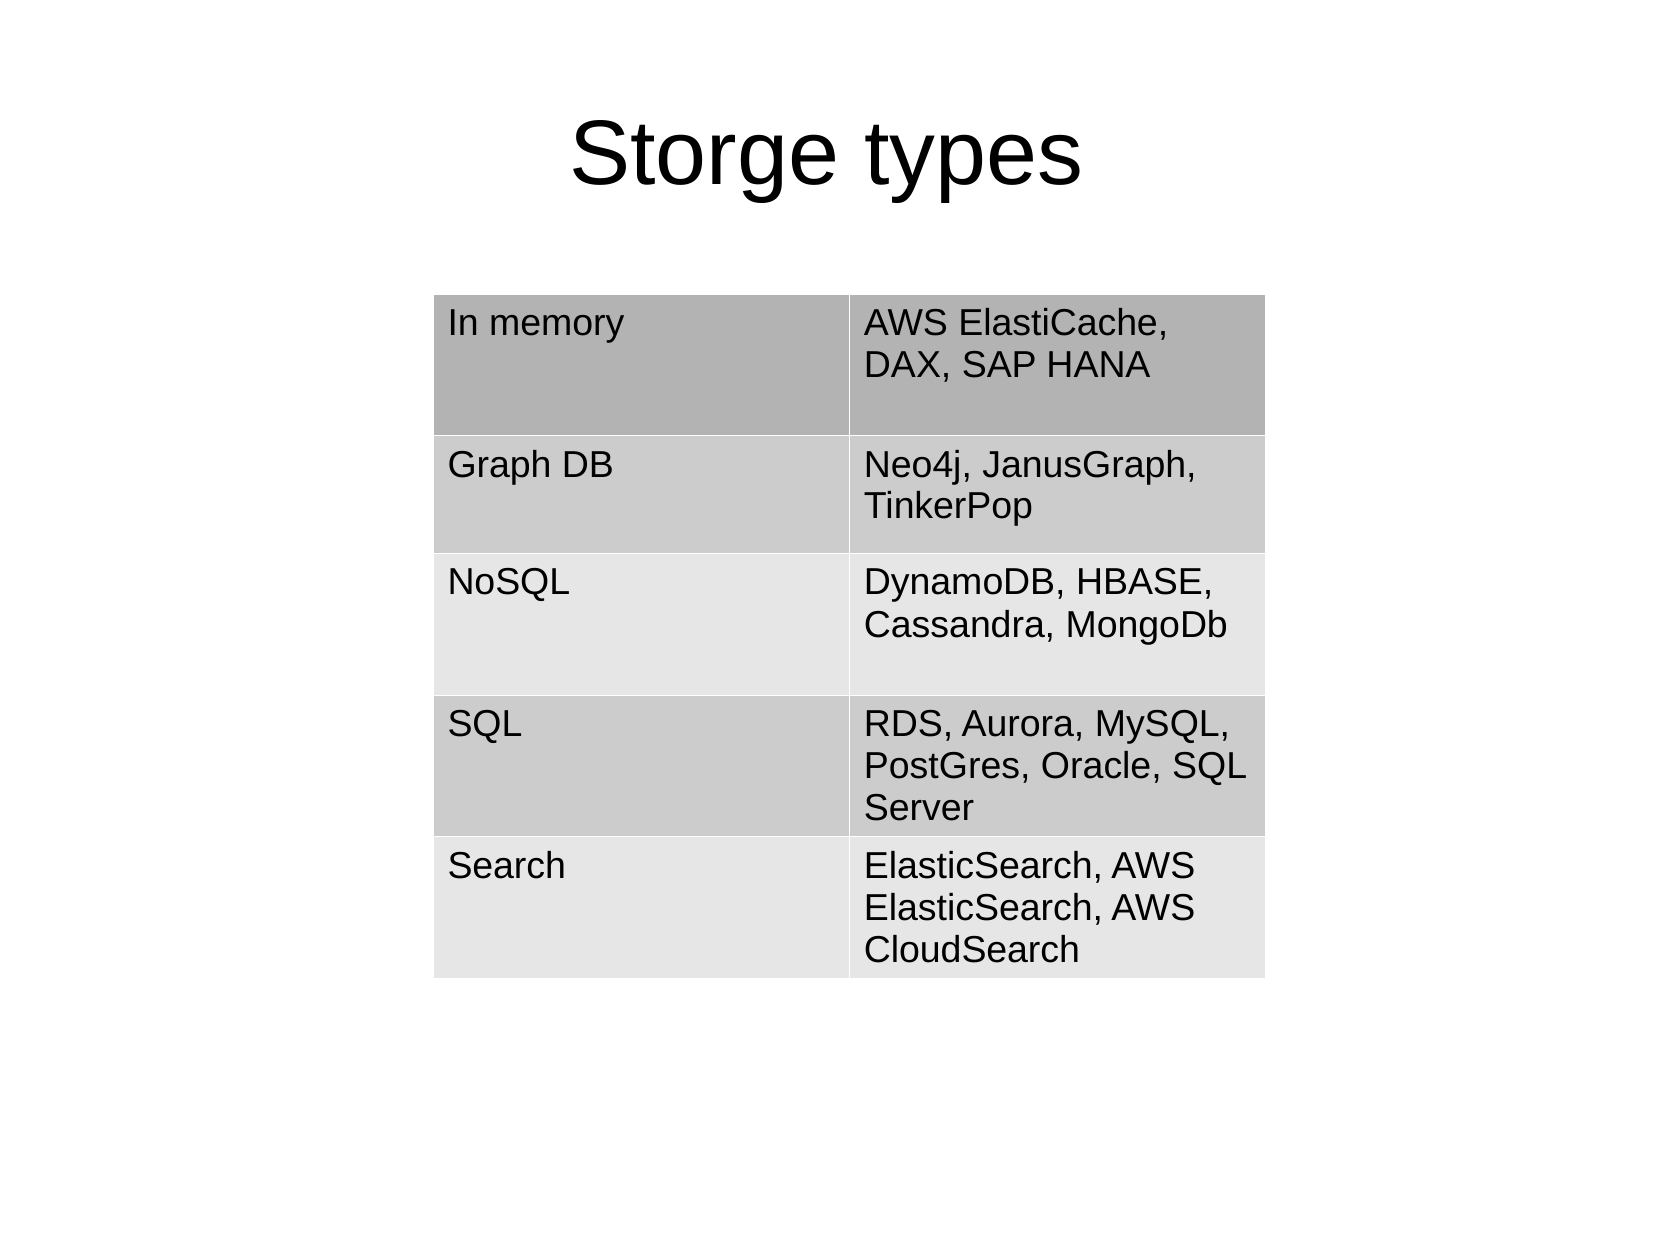

# Storge types
| In memory | AWS ElastiCache, DAX, SAP HANA |
| --- | --- |
| Graph DB | Neo4j, JanusGraph, TinkerPop |
| NoSQL | DynamoDB, HBASE, Cassandra, MongoDb |
| SQL | RDS, Aurora, MySQL, PostGres, Oracle, SQL Server |
| Search | ElasticSearch, AWS ElasticSearch, AWS CloudSearch |